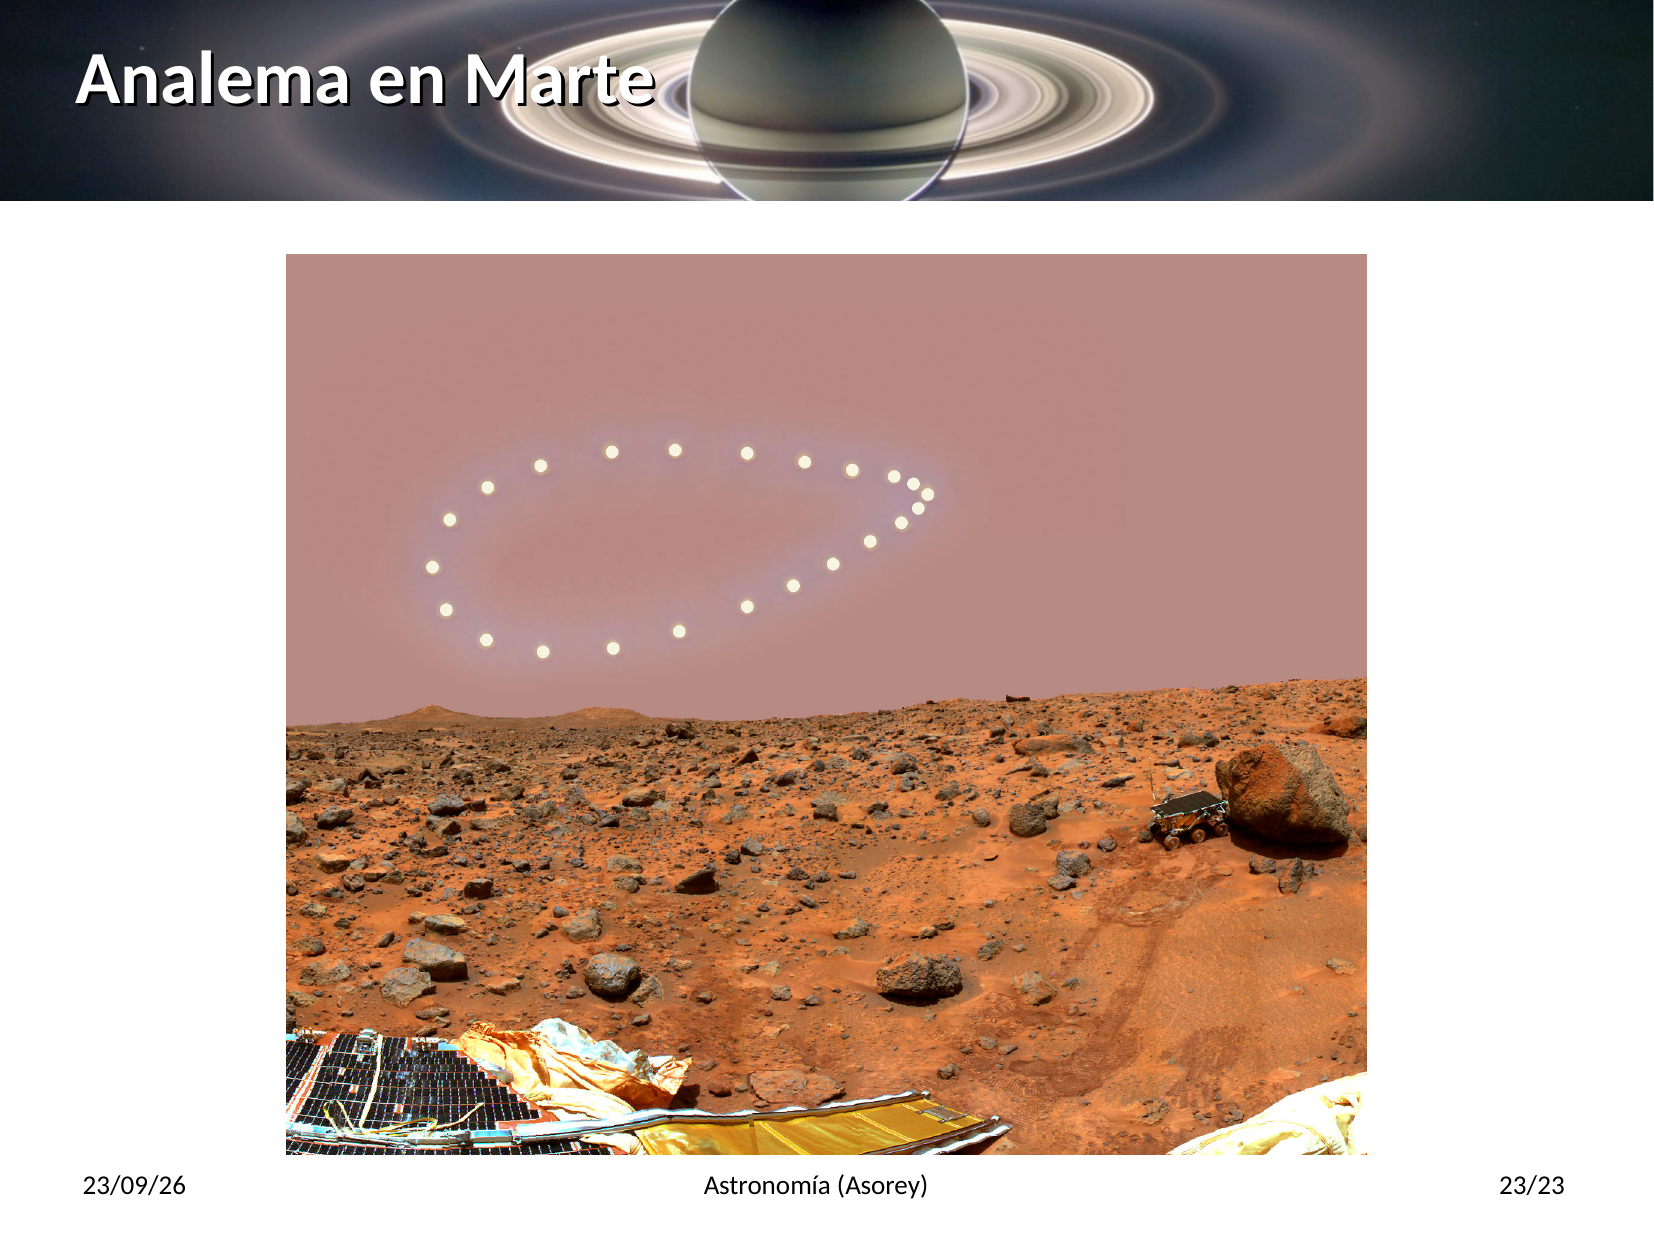

# Analema en Marte
Astronomía (Asorey)
23